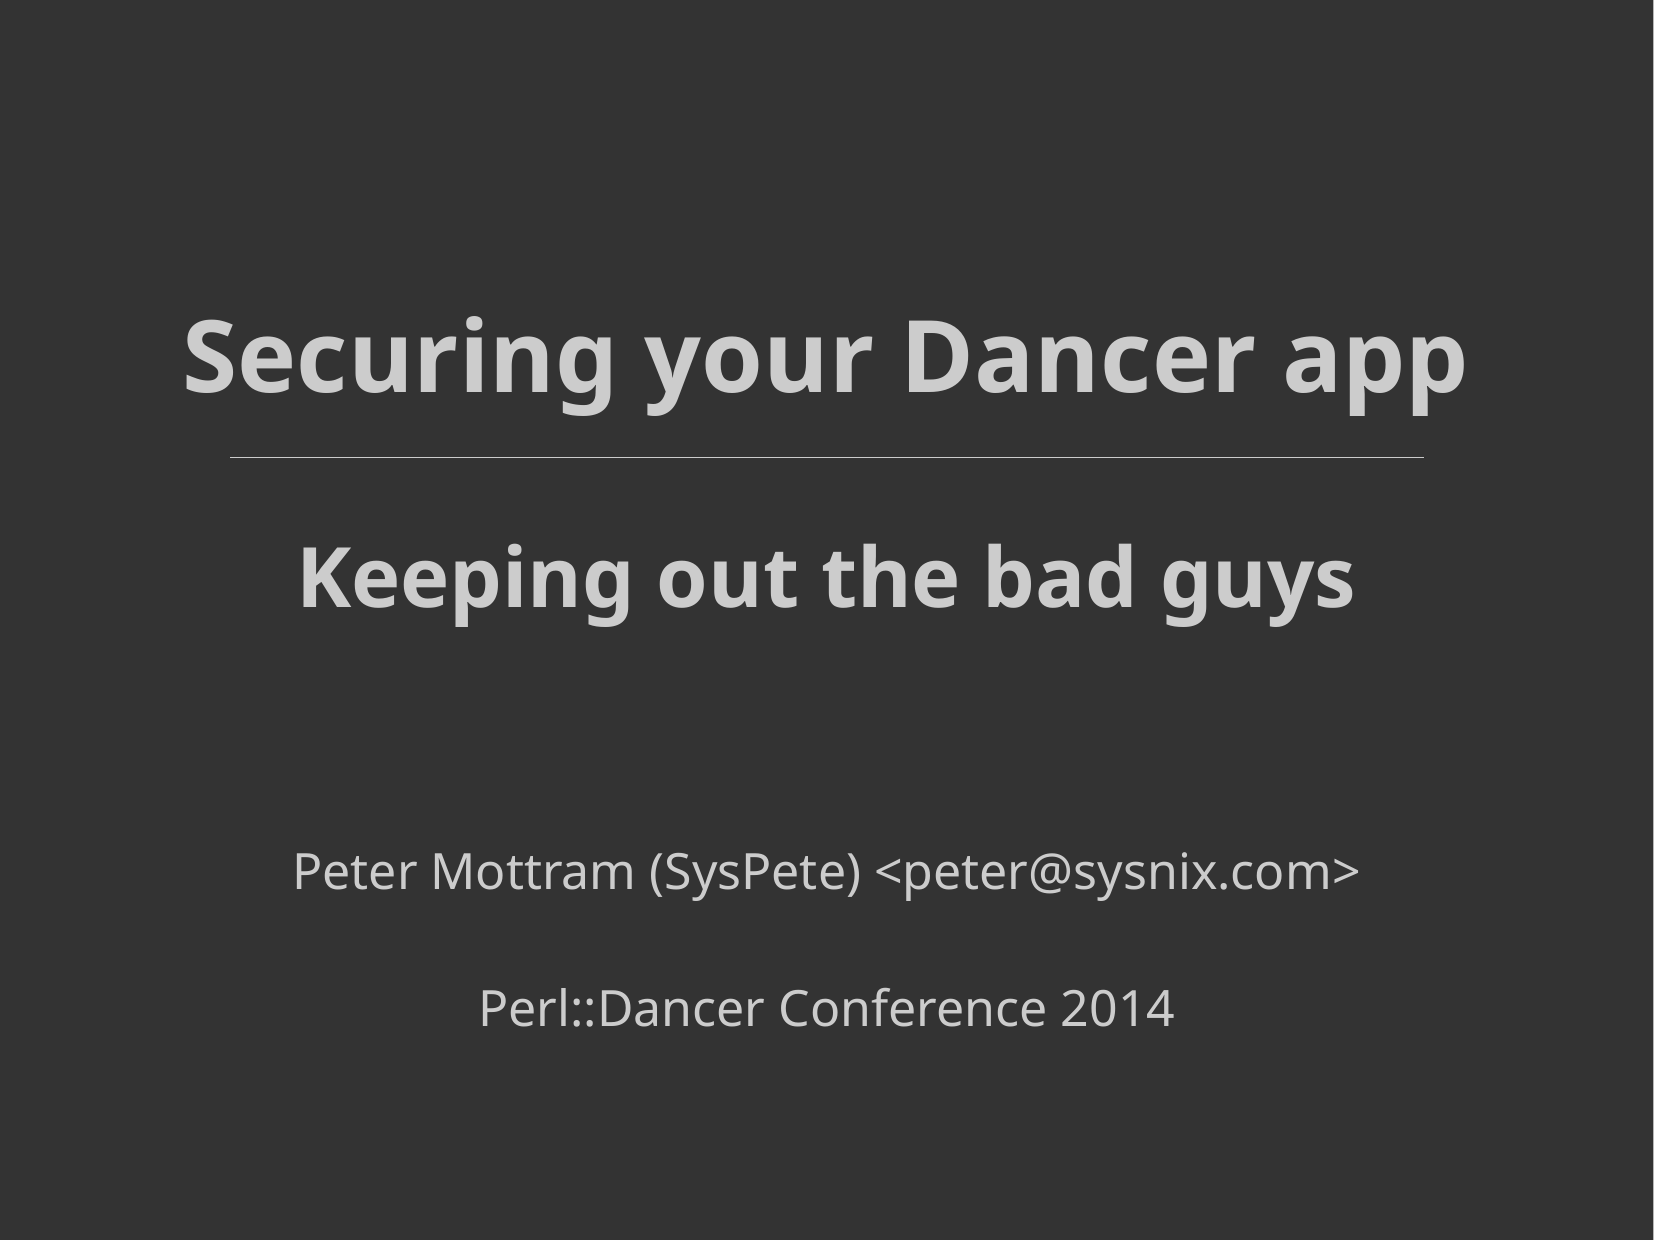

# Securing your Dancer app
Keeping out the bad guys
Peter Mottram (SysPete) <peter@sysnix.com>
Perl::Dancer Conference 2014